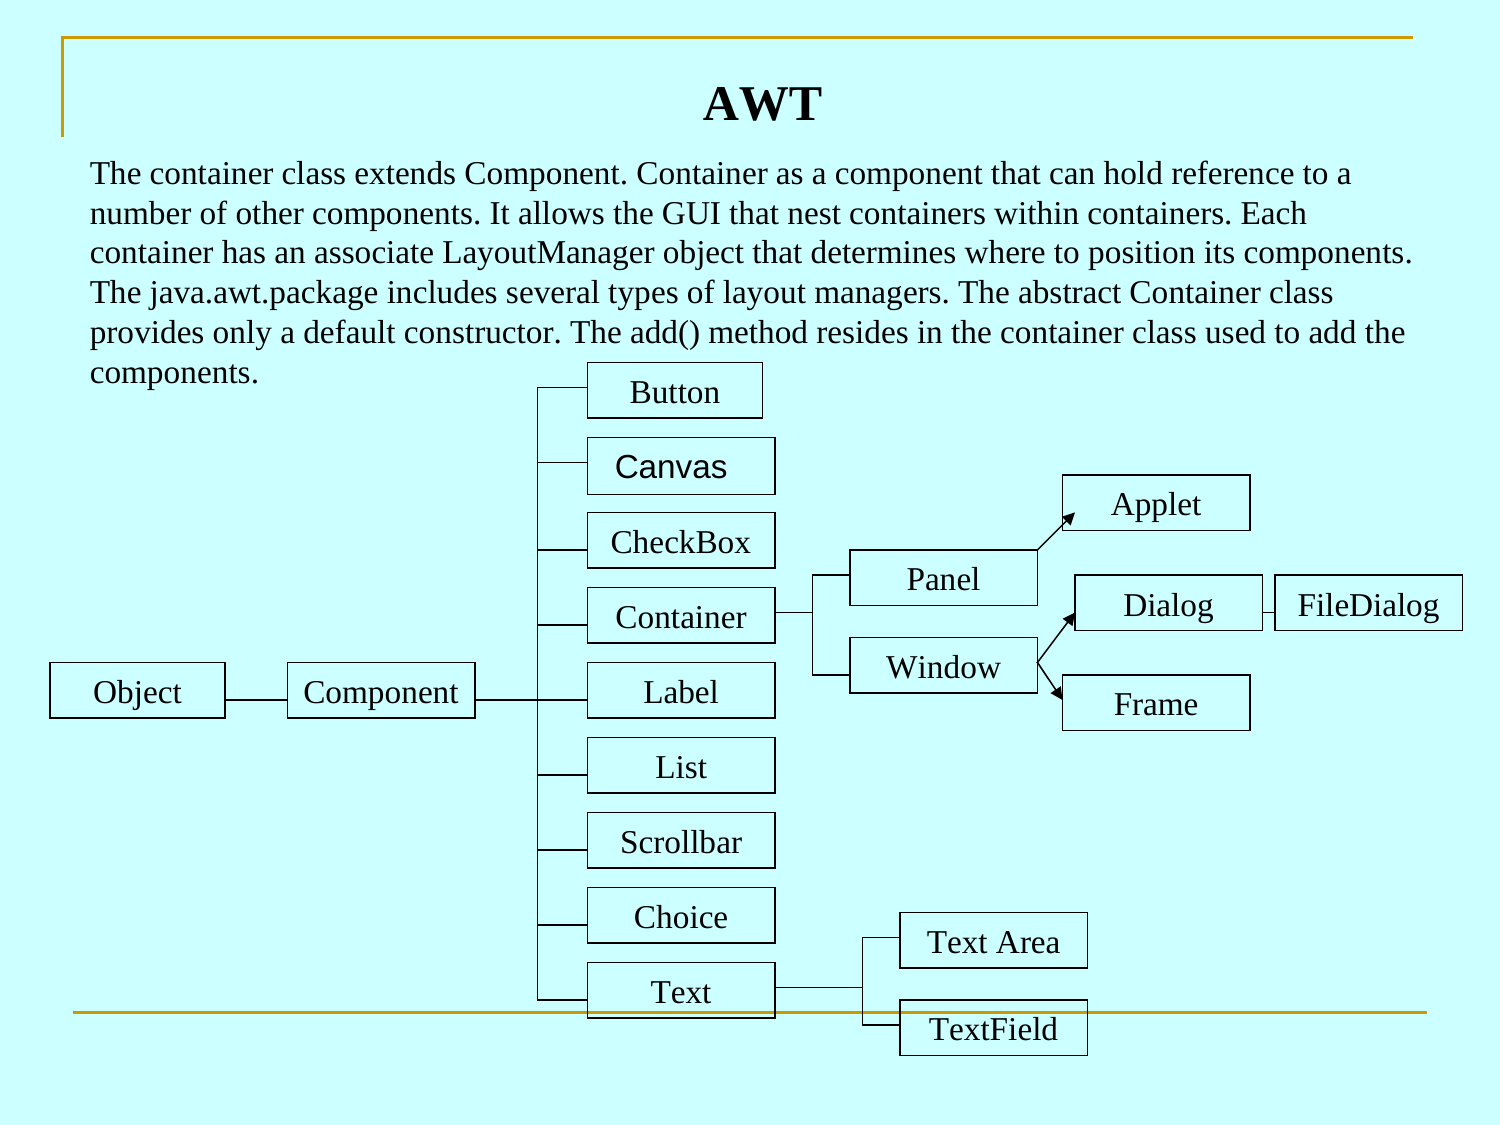

AWT
The container class extends Component. Container as a component that can hold reference to a number of other components. It allows the GUI that nest containers within containers. Each container has an associate LayoutManager object that determines where to position its components. The java.awt.package includes several types of layout managers. The abstract Container class provides only a default constructor. The add() method resides in the container class used to add the components.
Button
Applet
CheckBox
Panel
Dialog
FileDialog
Container
Window
Object
Component
Label
Frame
List
Scrollbar
Choice
Text Area
Text
TextField
Canvas